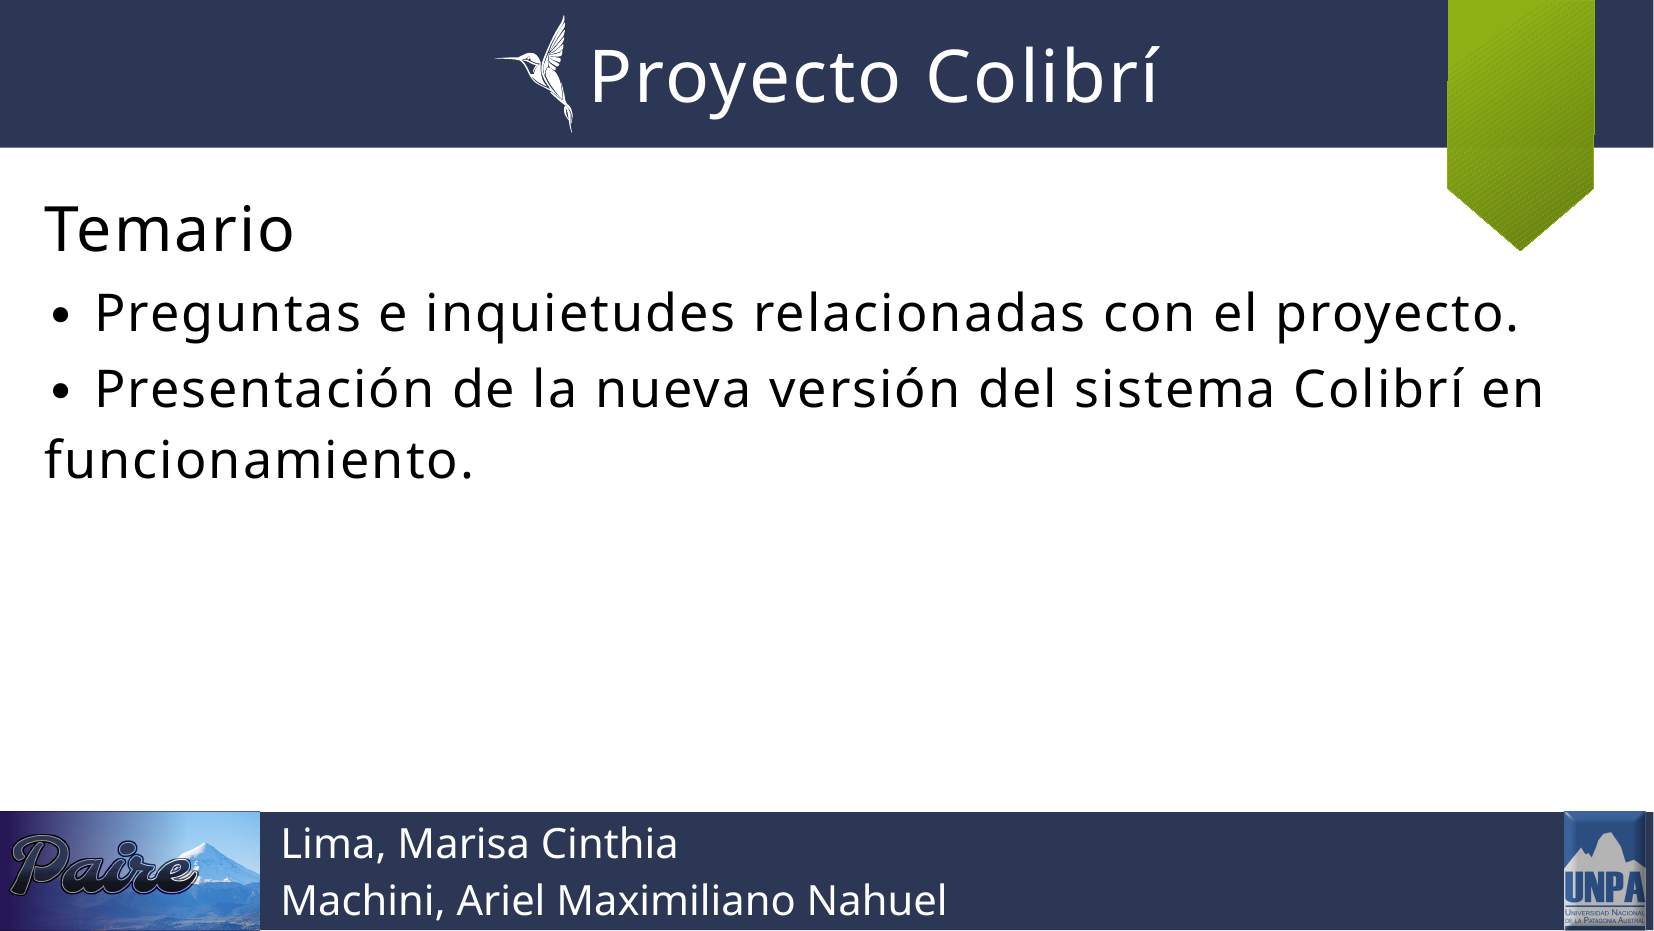

Proyecto Colibrí
Temario
∙ Preguntas e inquietudes relacionadas con el proyecto.
∙ Presentación de la nueva versión del sistema Colibrí en funcionamiento.
Lima, Marisa Cinthia
Machini, Ariel Maximiliano Nahuel